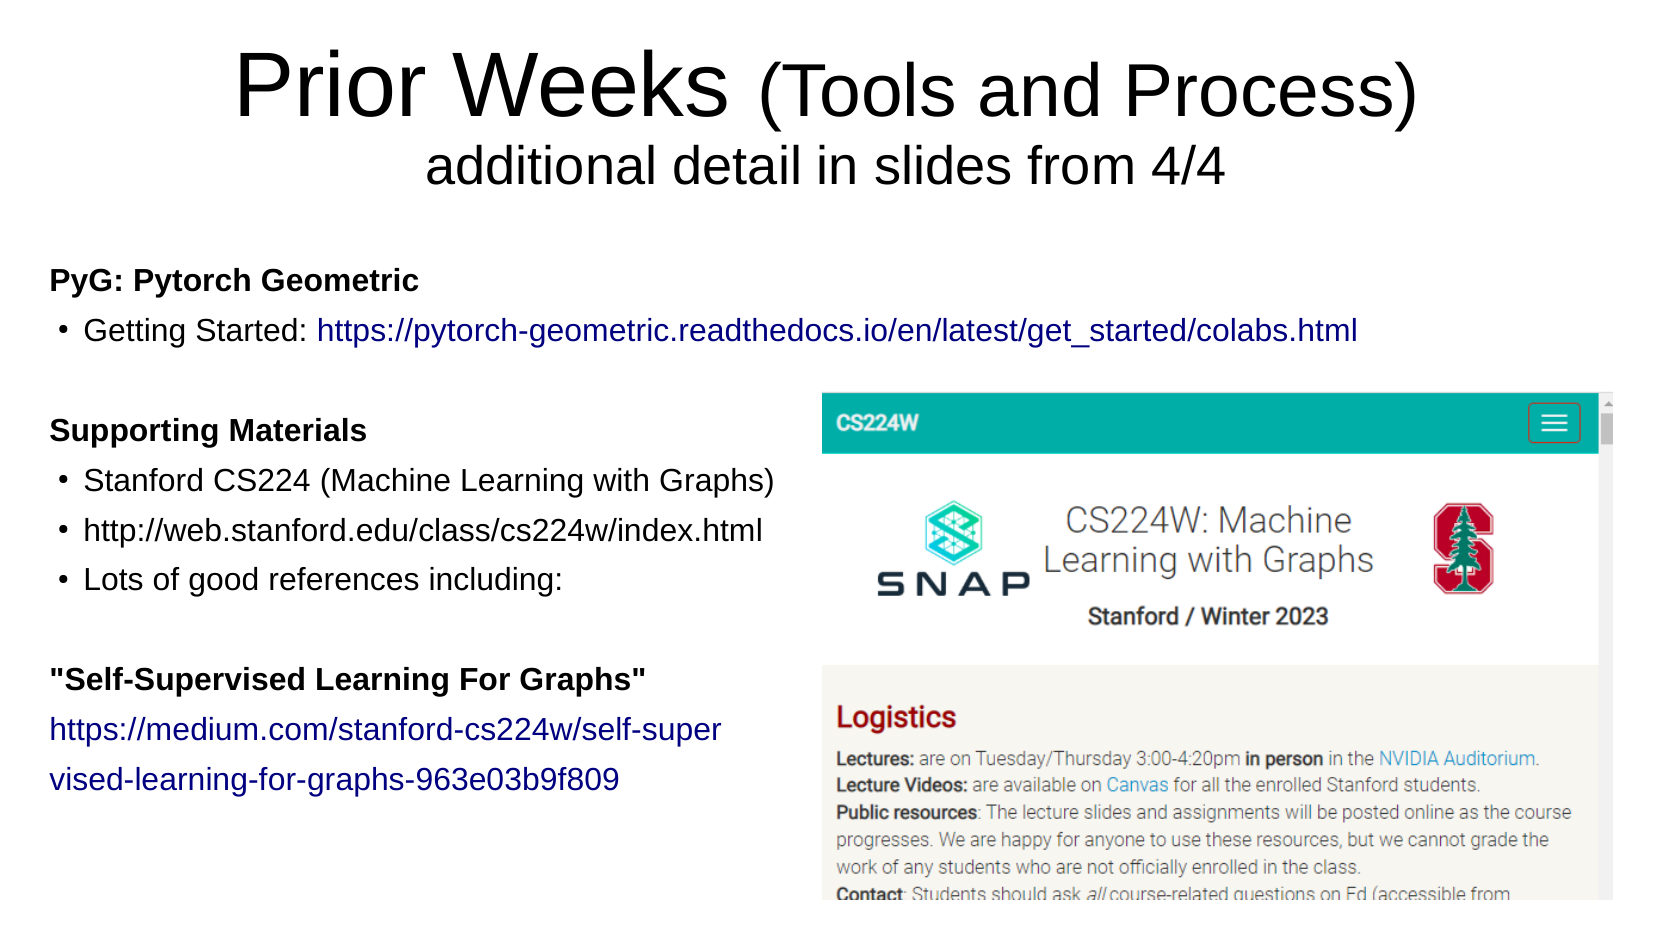

# Prior Weeks (Tools and Process) additional detail in slides from 4/4
PyG: Pytorch Geometric
Getting Started: https://pytorch-geometric.readthedocs.io/en/latest/get_started/colabs.html
Supporting Materials
Stanford CS224 (Machine Learning with Graphs)
http://web.stanford.edu/class/cs224w/index.html
Lots of good references including:
"Self-Supervised Learning For Graphs"
https://medium.com/stanford-cs224w/self-super
vised-learning-for-graphs-963e03b9f809